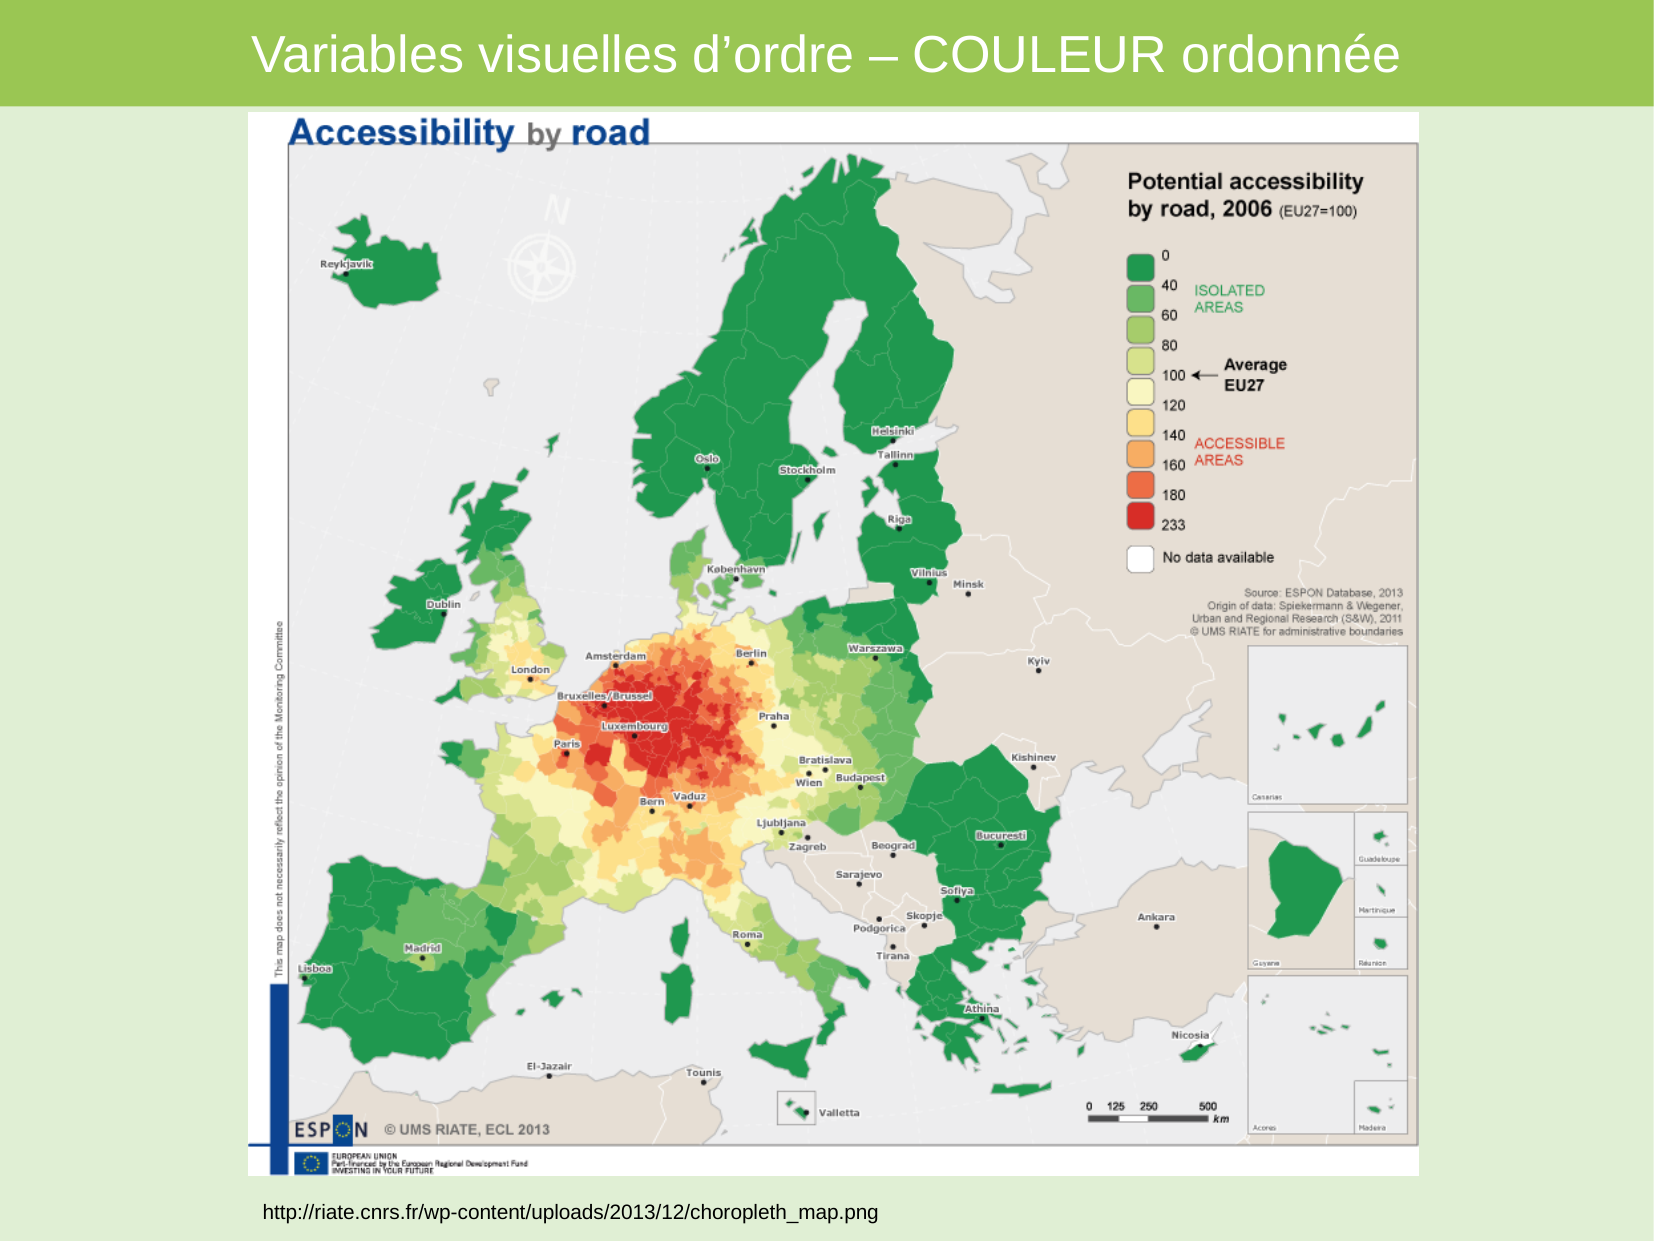

# Variables visuelles d’ordre – COULEUR ordonnée
http://riate.cnrs.fr/wp-content/uploads/2013/12/choropleth_map.png